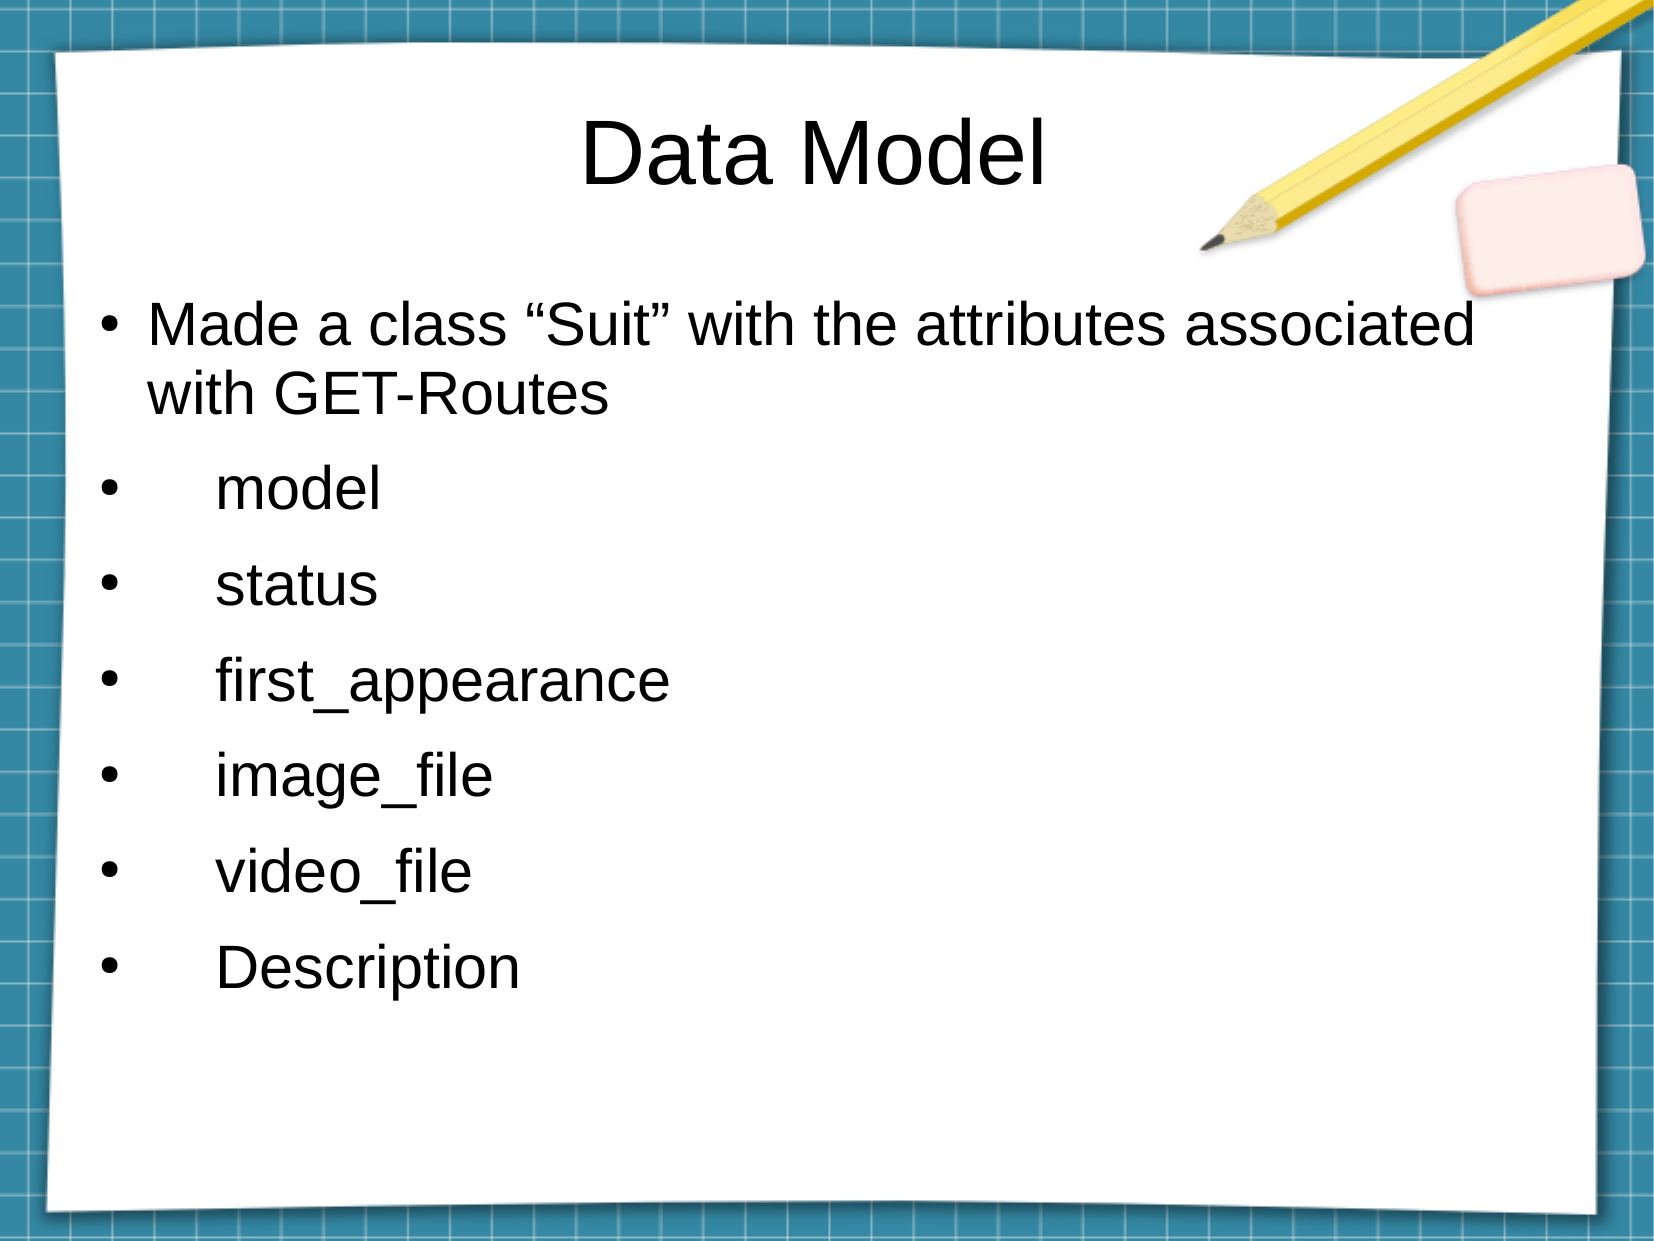

# Data Model
Made a class “Suit” with the attributes associated with GET-Routes
 model
 status
 first_appearance
 image_file
 video_file
 Description